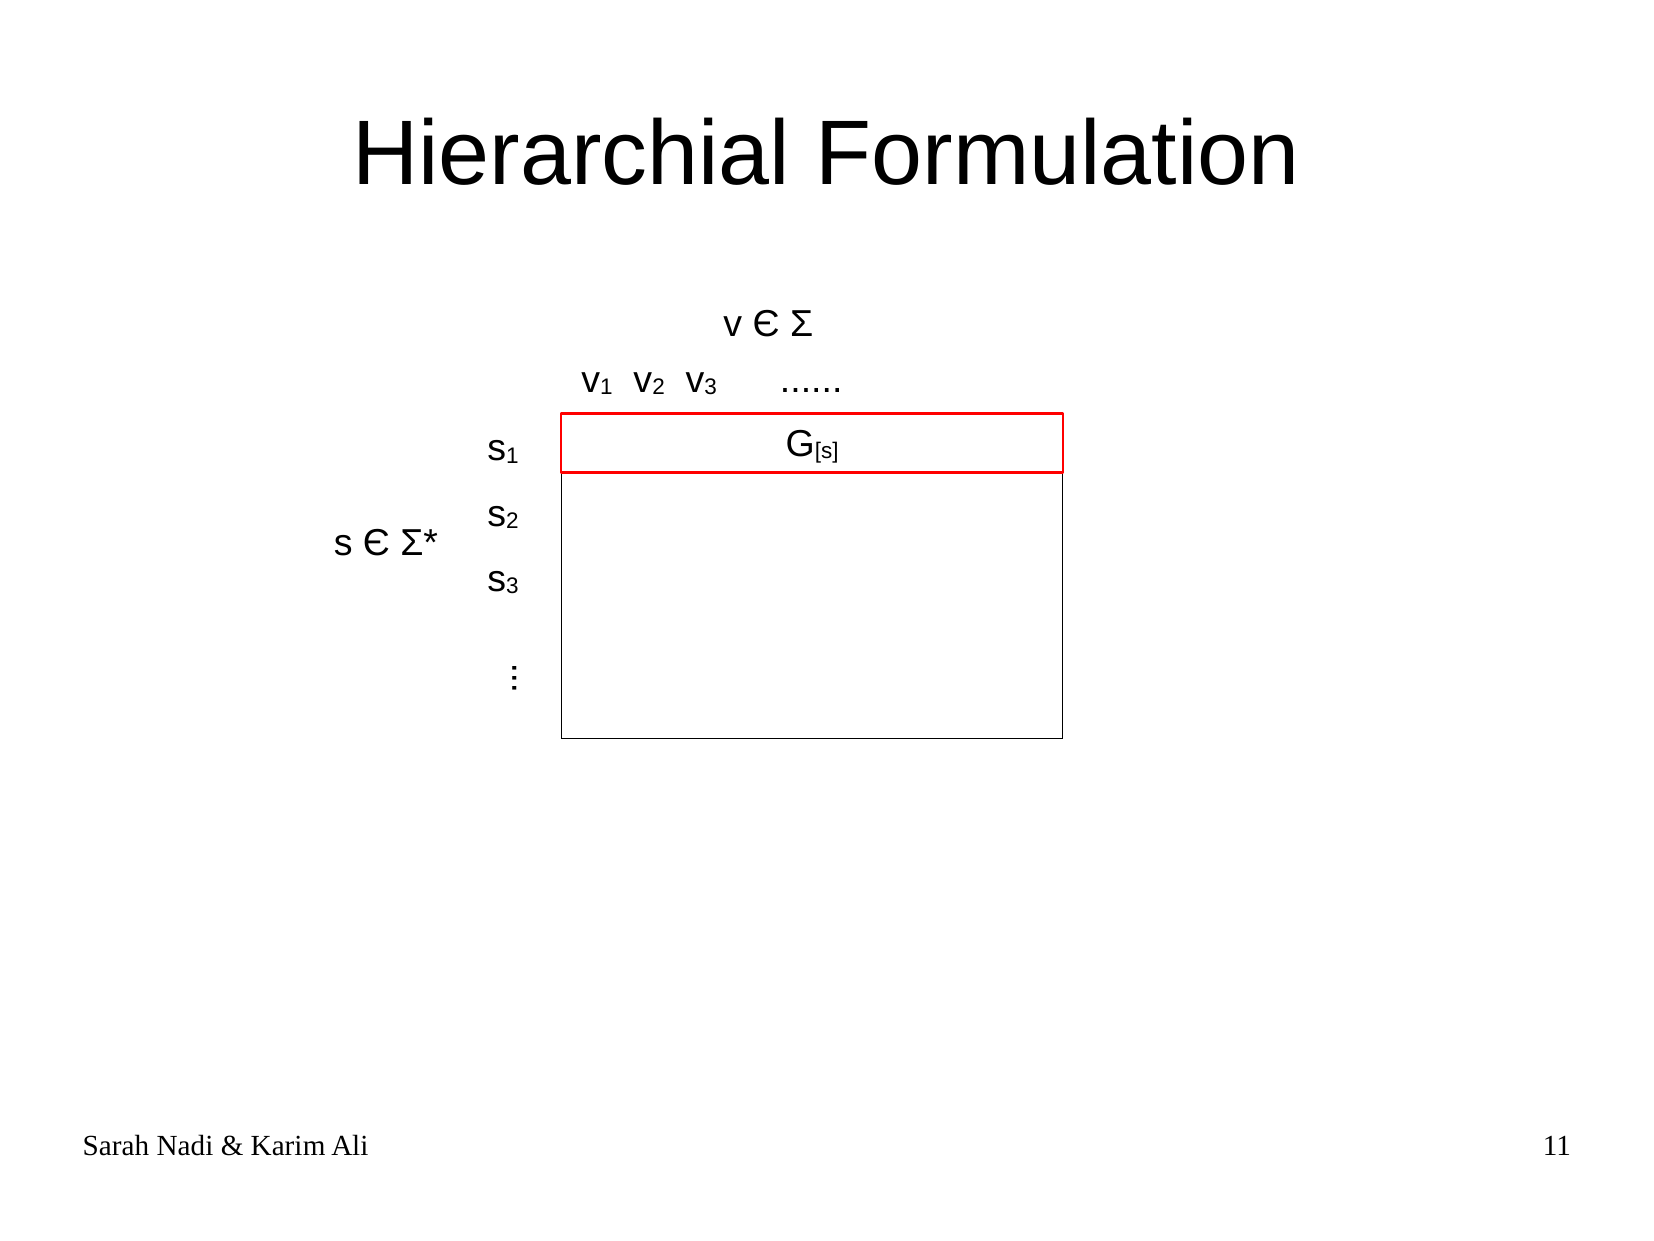

# Hierarchial Formulation
v Є Σ
v1 v2 v3 ......
G[s]
s1
s2
s3
s Є Σ*
...
Sarah Nadi & Karim Ali
11